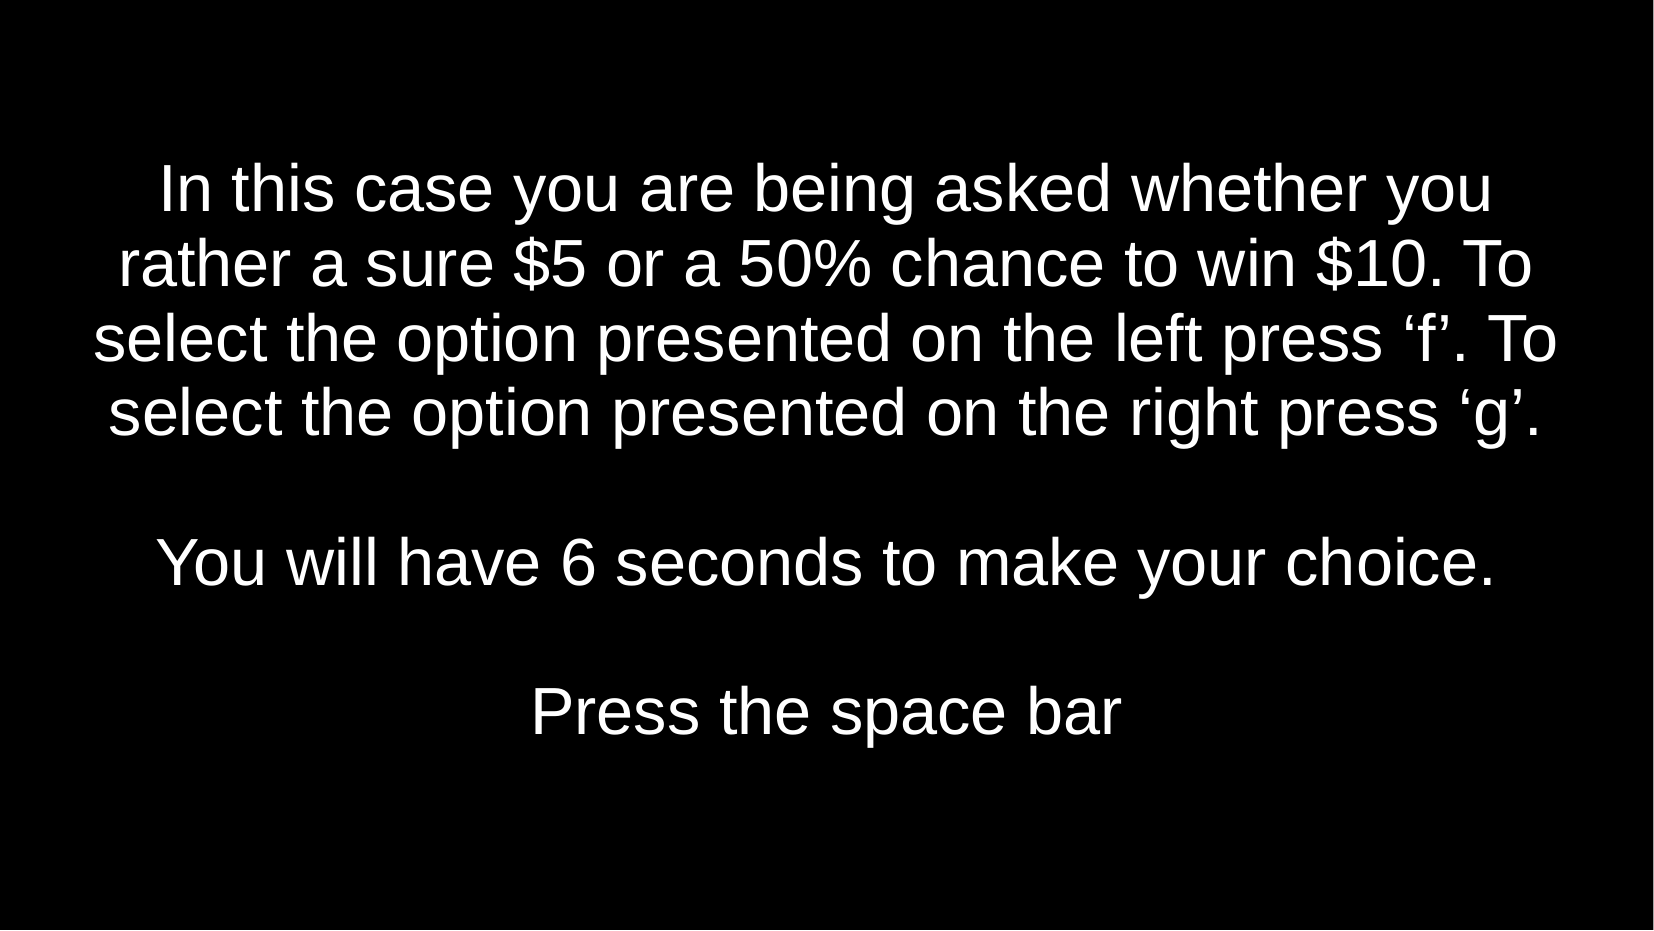

# In this case you are being asked whether you rather a sure $5 or a 50% chance to win $10. To select the option presented on the left press ‘f’. To select the option presented on the right press ‘g’.
You will have 6 seconds to make your choice.
Press the space bar